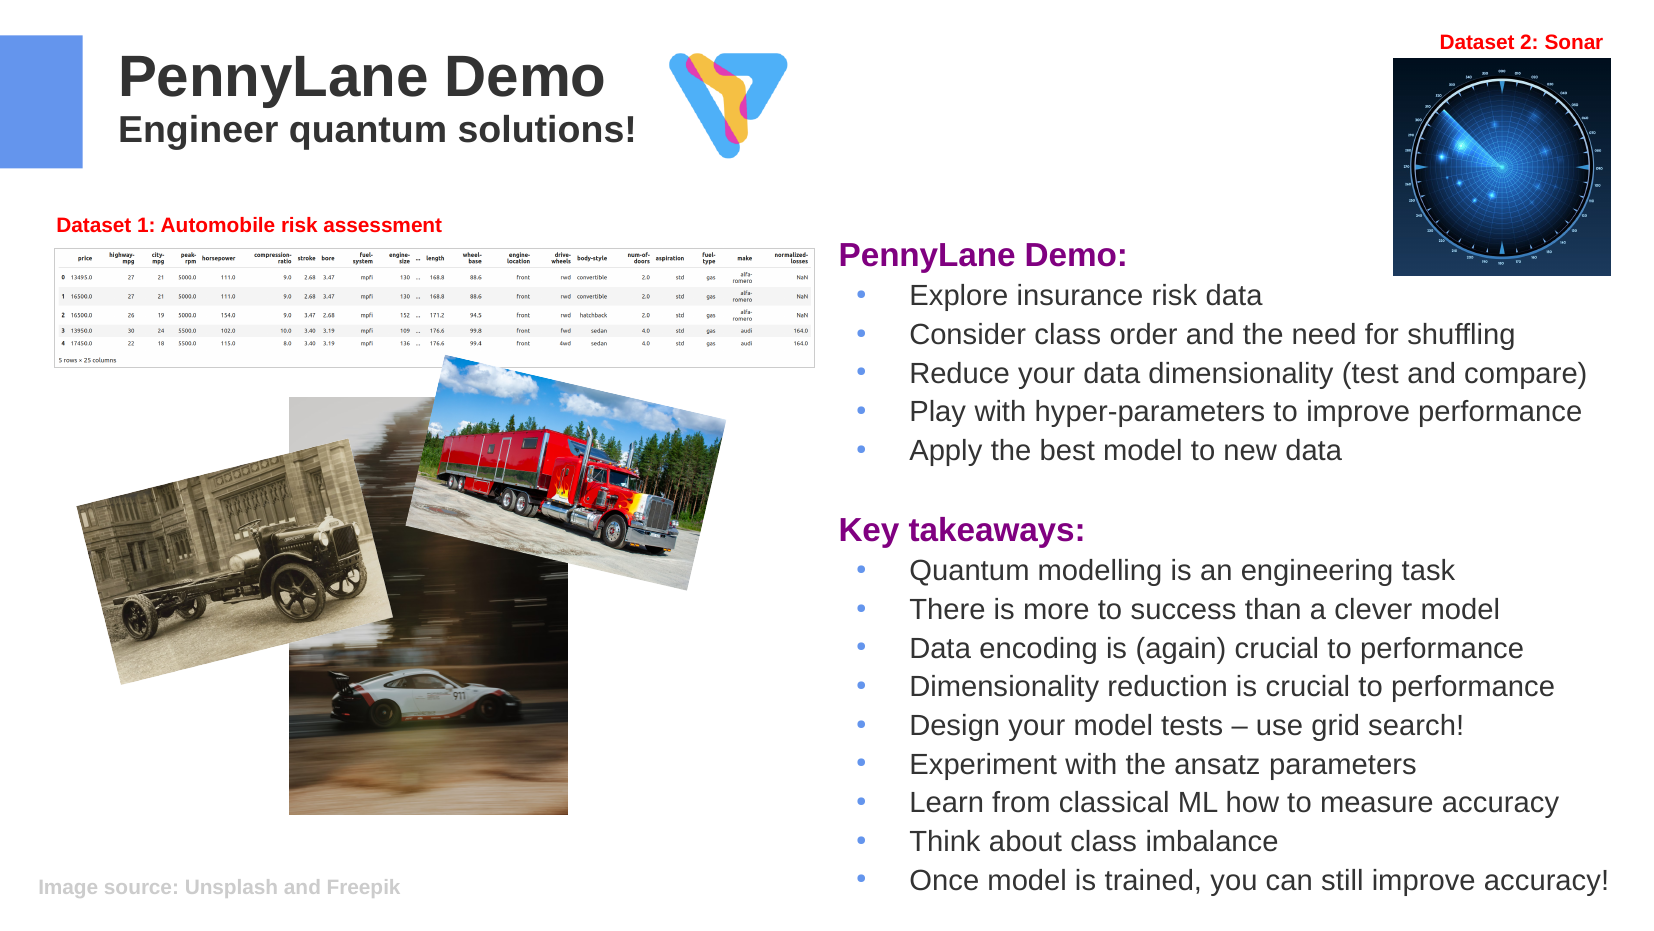

# PennyLane Demo Engineer quantum solutions!
Dataset 2: Sonar
Dataset 1: Automobile risk assessment
PennyLane Demo:
Explore insurance risk data
Consider class order and the need for shuffling
Reduce your data dimensionality (test and compare)
Play with hyper-parameters to improve performance
Apply the best model to new data
Key takeaways:
Quantum modelling is an engineering task
There is more to success than a clever model
Data encoding is (again) crucial to performance
Dimensionality reduction is crucial to performance
Design your model tests – use grid search!
Experiment with the ansatz parameters
Learn from classical ML how to measure accuracy
Think about class imbalance
Once model is trained, you can still improve accuracy!
11
Image source: Unsplash and Freepik